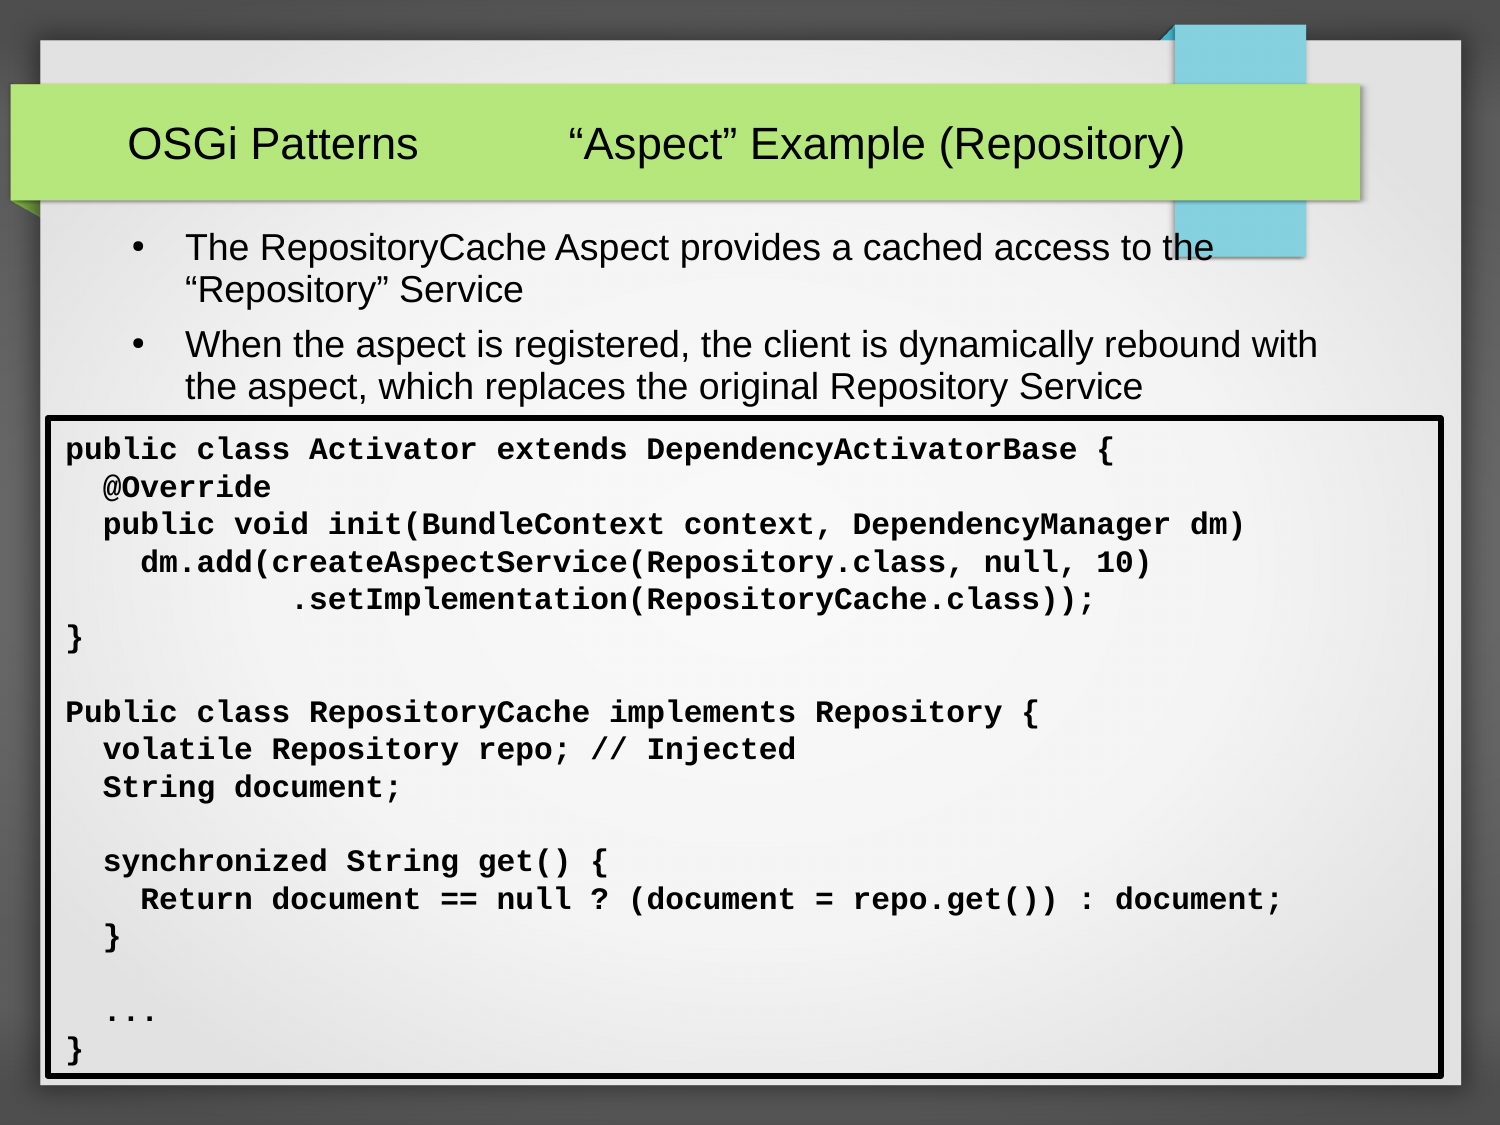

# OSGi Patterns “Aspect” Example (Repository)
The RepositoryCache Aspect provides a cached access to the “Repository” Service
When the aspect is registered, the client is dynamically rebound with the aspect, which replaces the original Repository Service
public class Activator extends DependencyActivatorBase {
 @Override
 public void init(BundleContext context, DependencyManager dm)
 dm.add(createAspectService(Repository.class, null, 10)
 .setImplementation(RepositoryCache.class));
}
Public class RepositoryCache implements Repository {
 volatile Repository repo; // Injected
 String document;
 synchronized String get() {
 Return document == null ? (document = repo.get()) : document;
 }
 ...
}